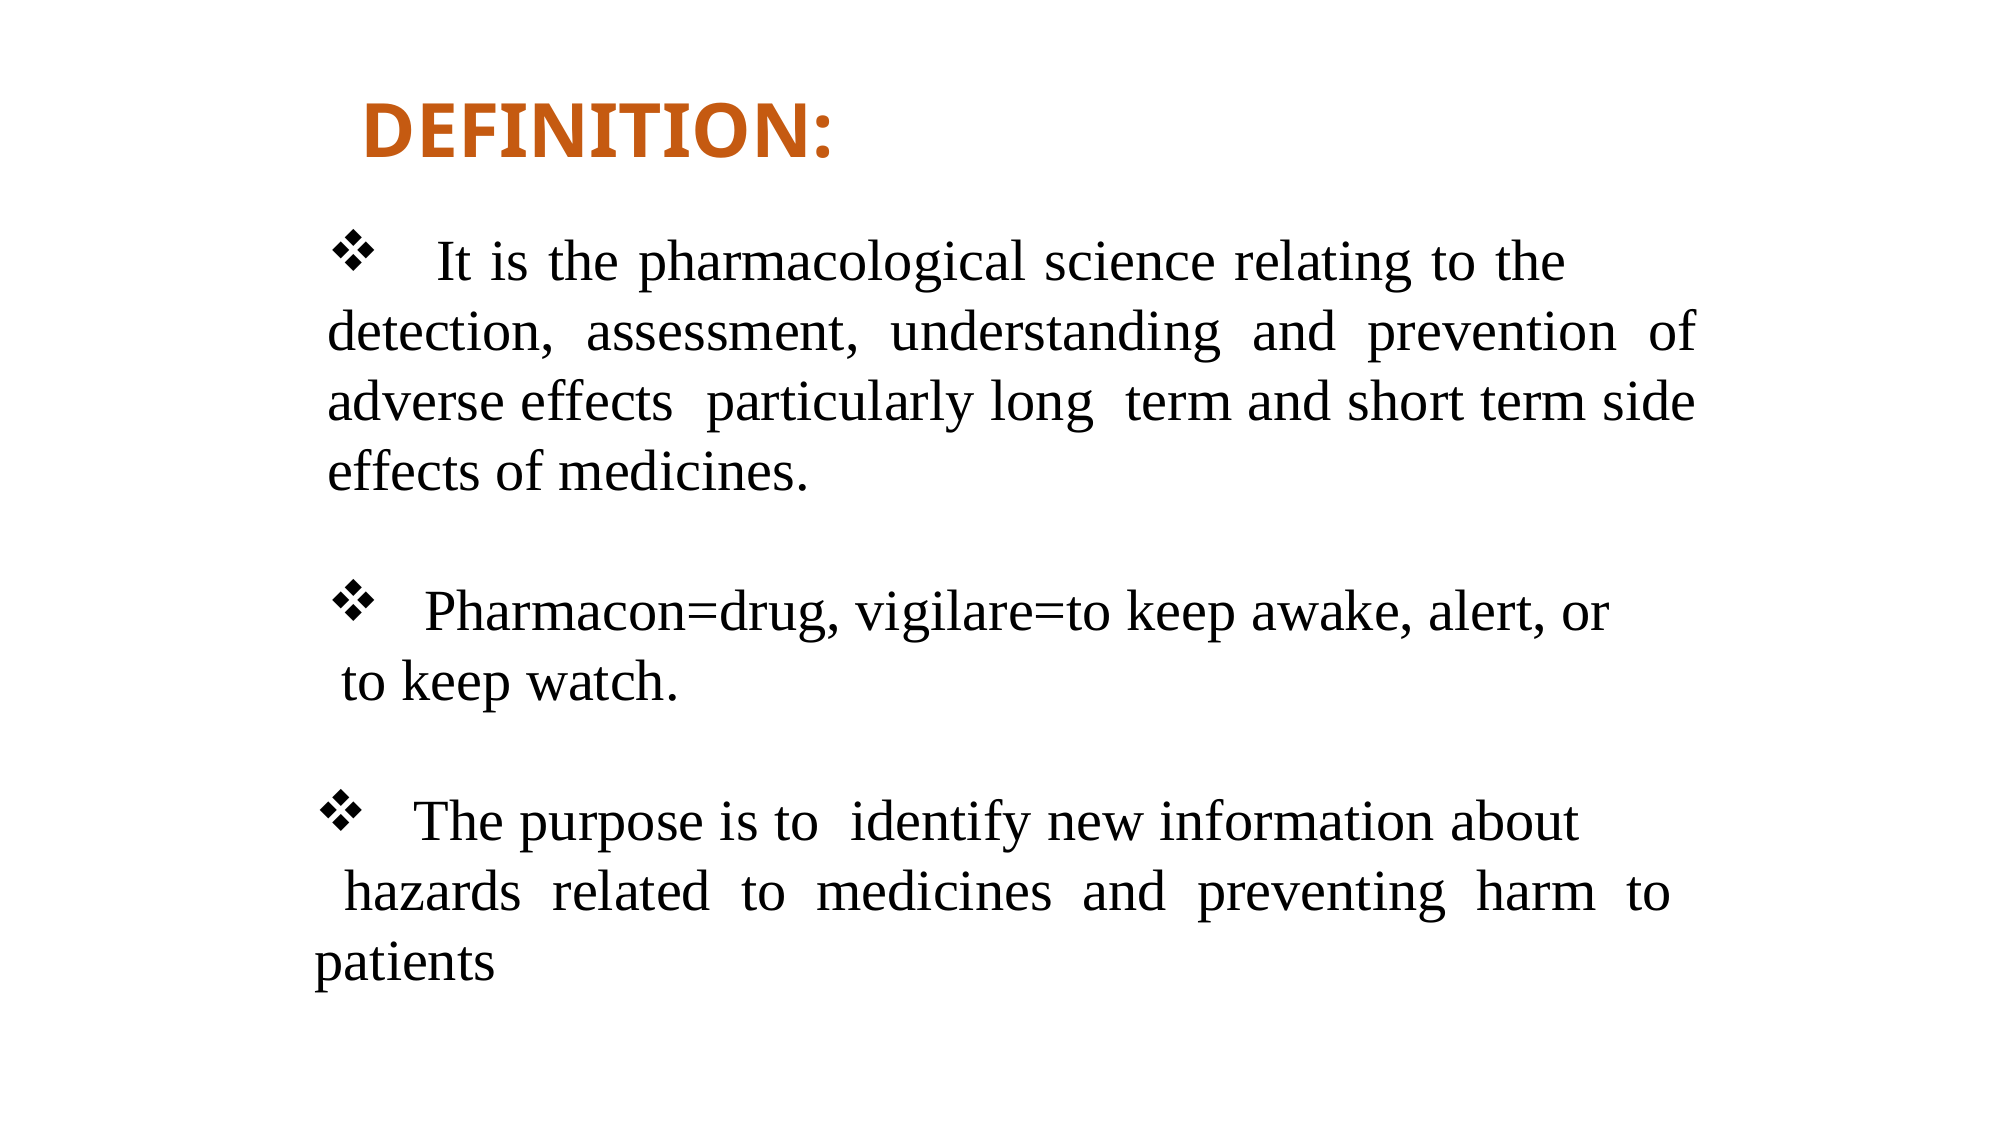

DEFINITION:
 It is the pharmacological science relating to the detection, assessment, understanding and prevention of adverse effects particularly long term and short term side effects of medicines.
 Pharmacon=drug, vigilare=to keep awake, alert, or to keep watch.
 The purpose is to identify new information about hazards related to medicines and preventing harm to patients